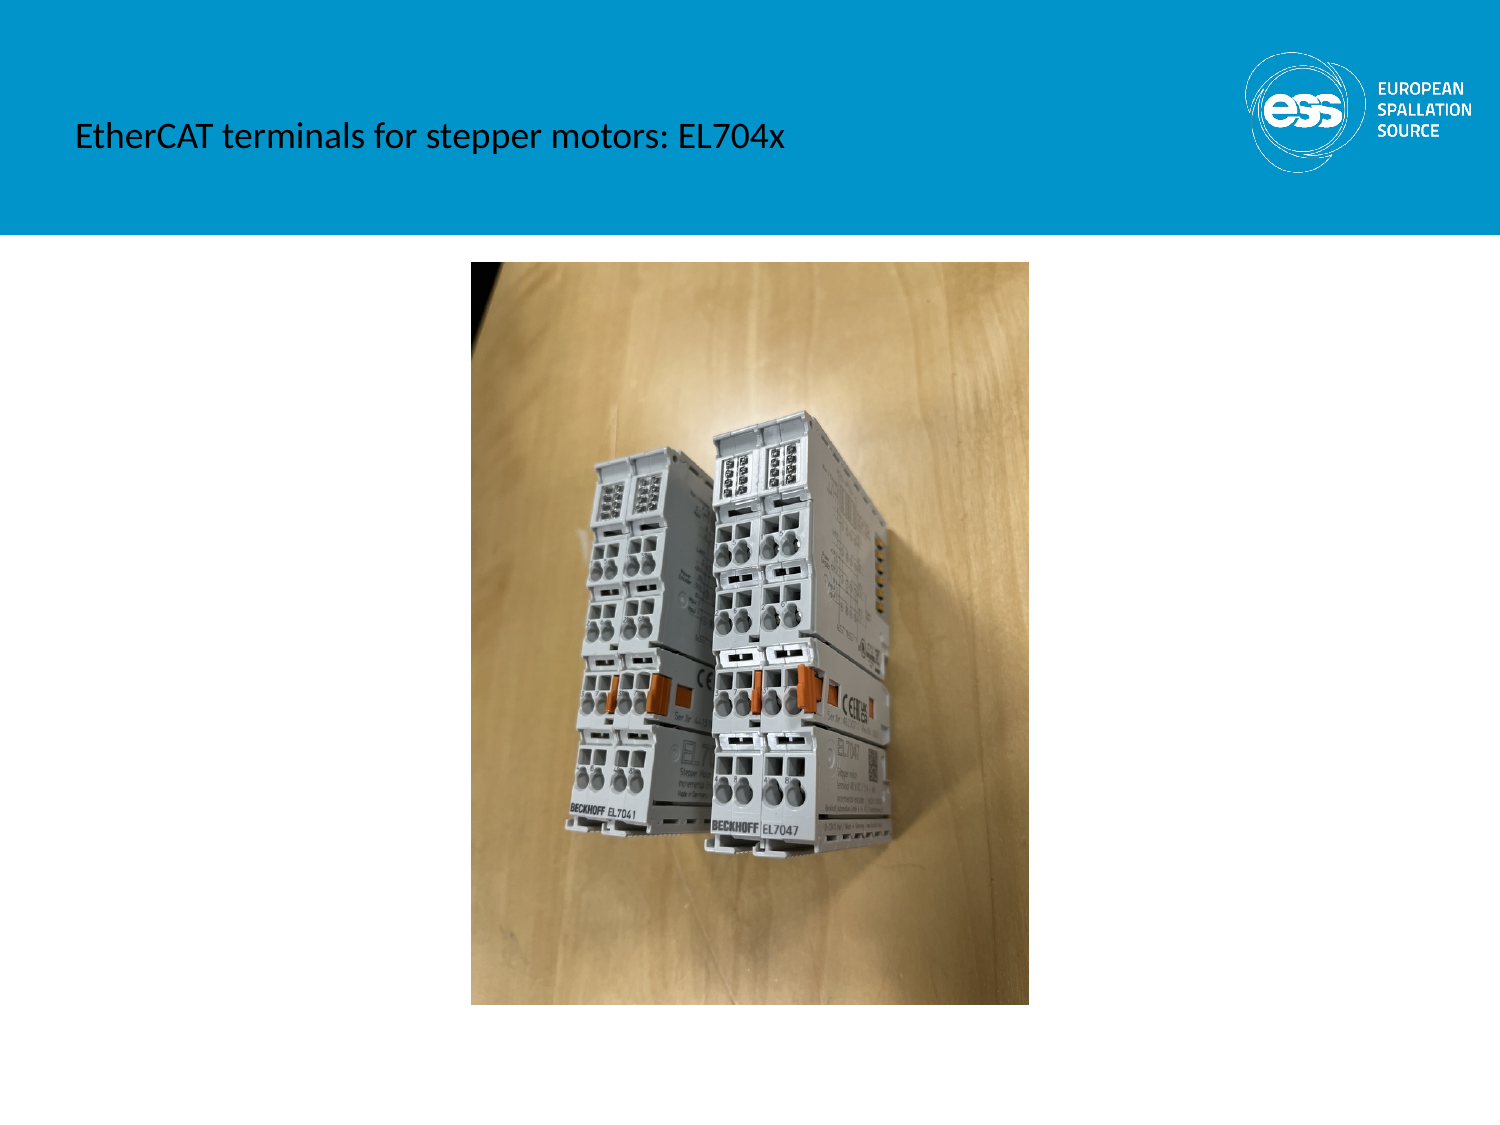

# EtherCAT terminals for stepper motors: EL704x